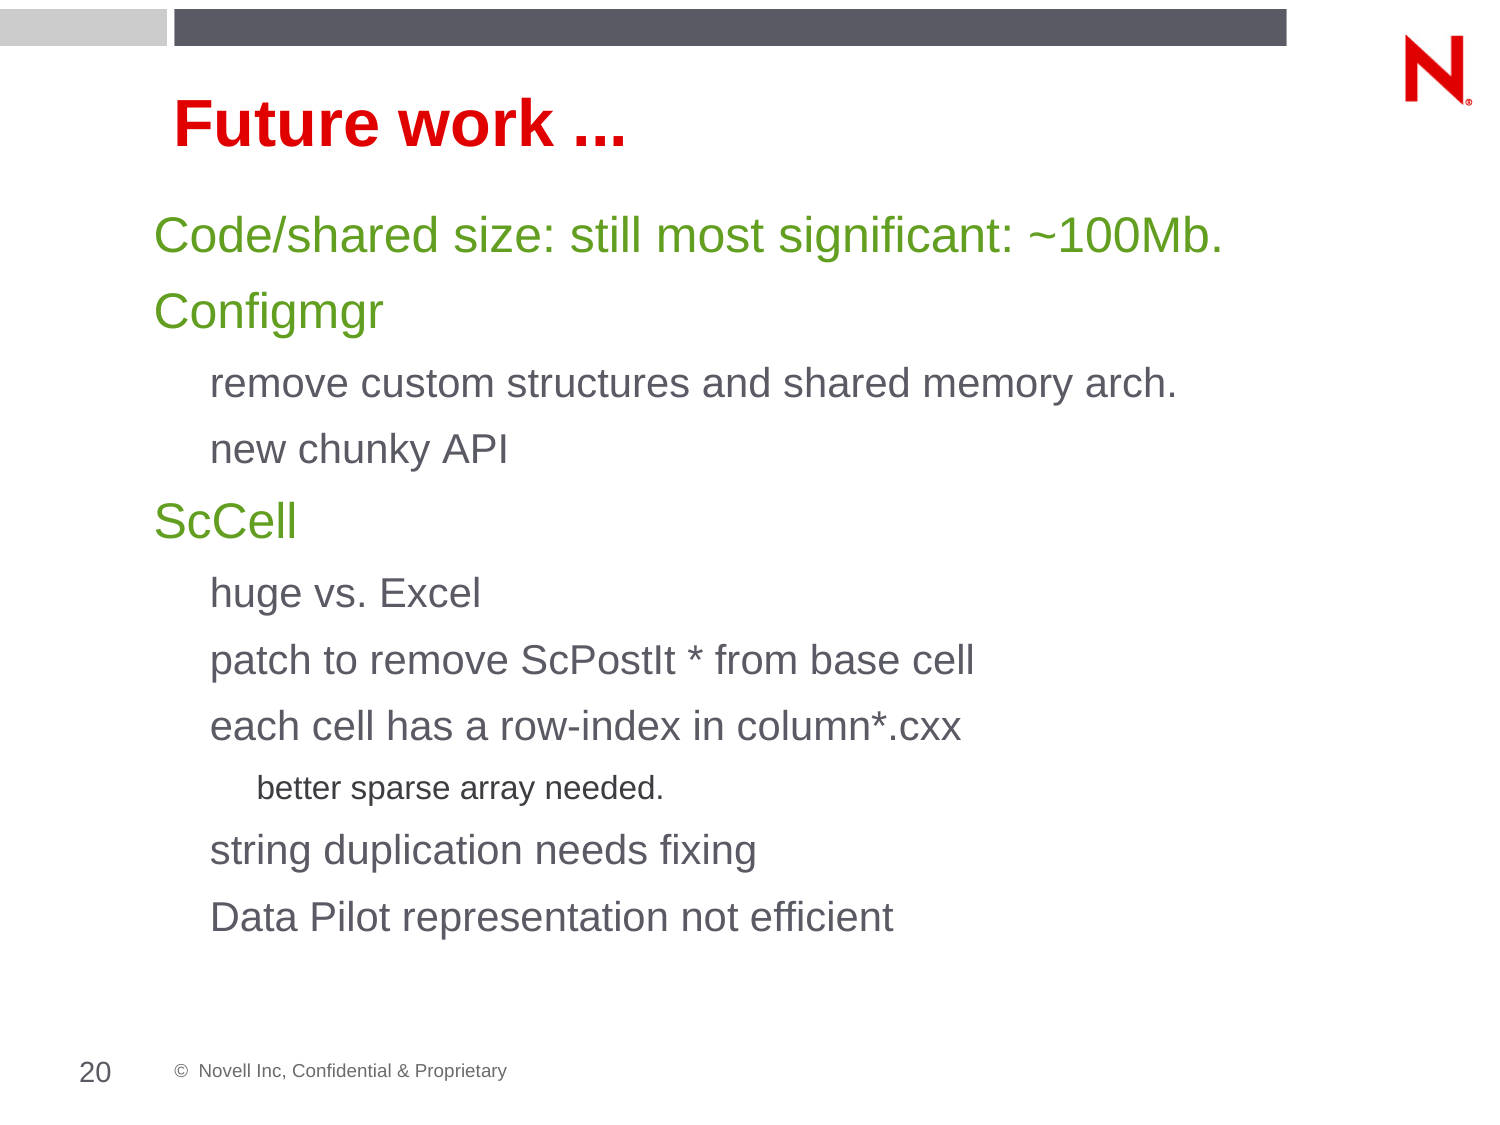

# Future work ...
Code/shared size: still most significant: ~100Mb.
Configmgr
remove custom structures and shared memory arch.
new chunky API
ScCell
huge vs. Excel
patch to remove ScPostIt * from base cell
each cell has a row-index in column*.cxx
better sparse array needed.
string duplication needs fixing
Data Pilot representation not efficient